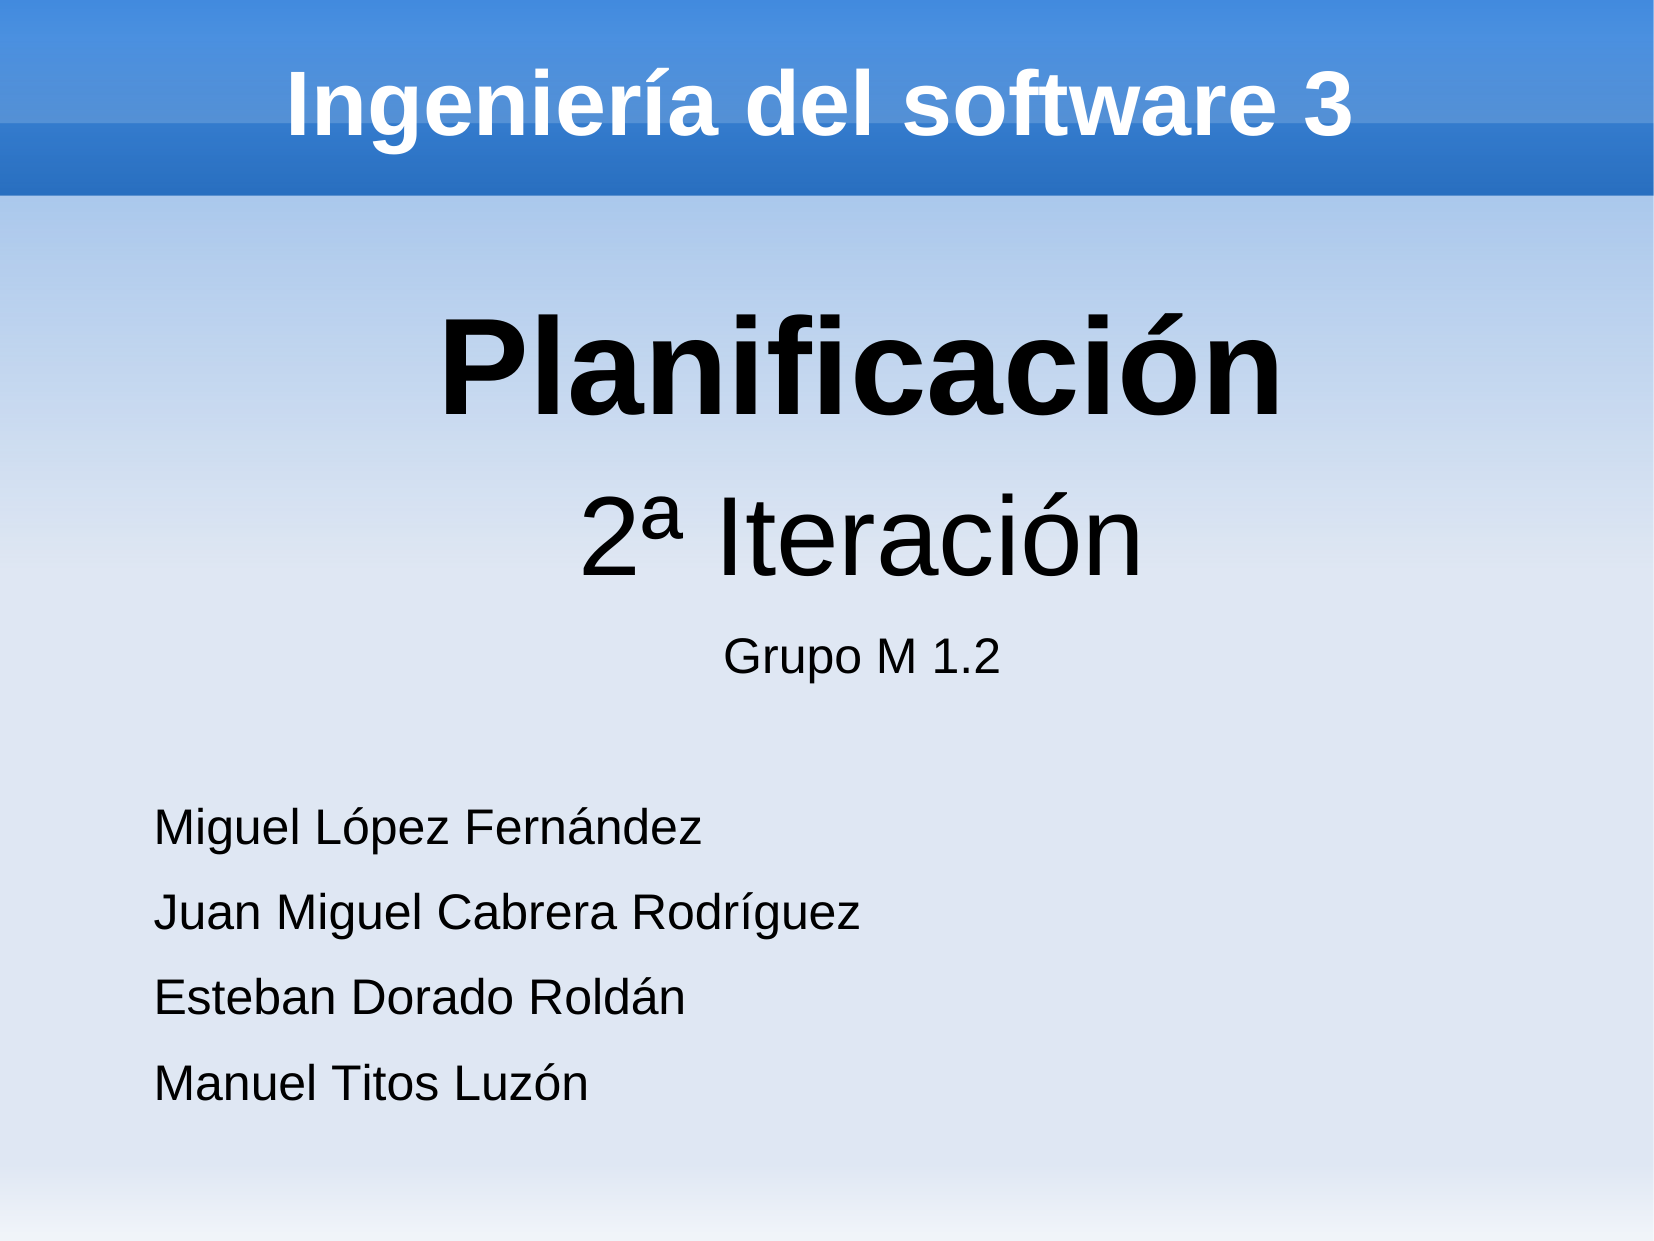

# Ingeniería del software 3
Planificación
2ª Iteración
Grupo M 1.2
Miguel López Fernández
Juan Miguel Cabrera Rodríguez
Esteban Dorado Roldán
Manuel Titos Luzón